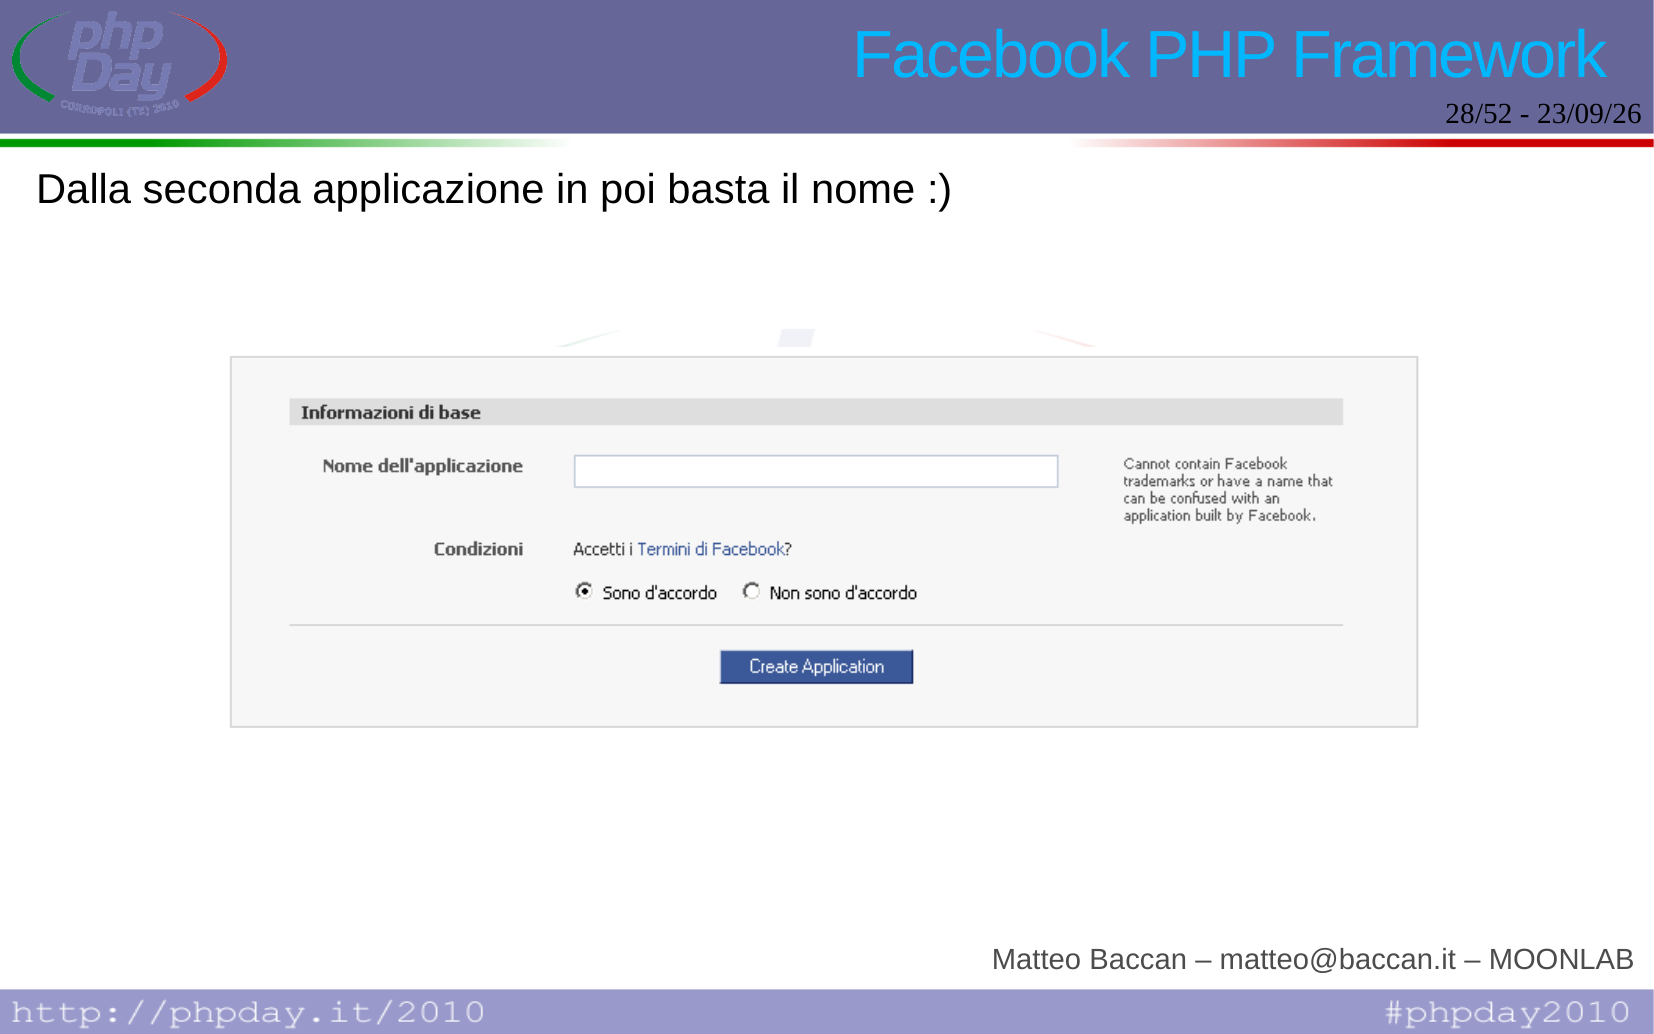

# Facebook PHP Framework
28
Dalla seconda applicazione in poi basta il nome :)